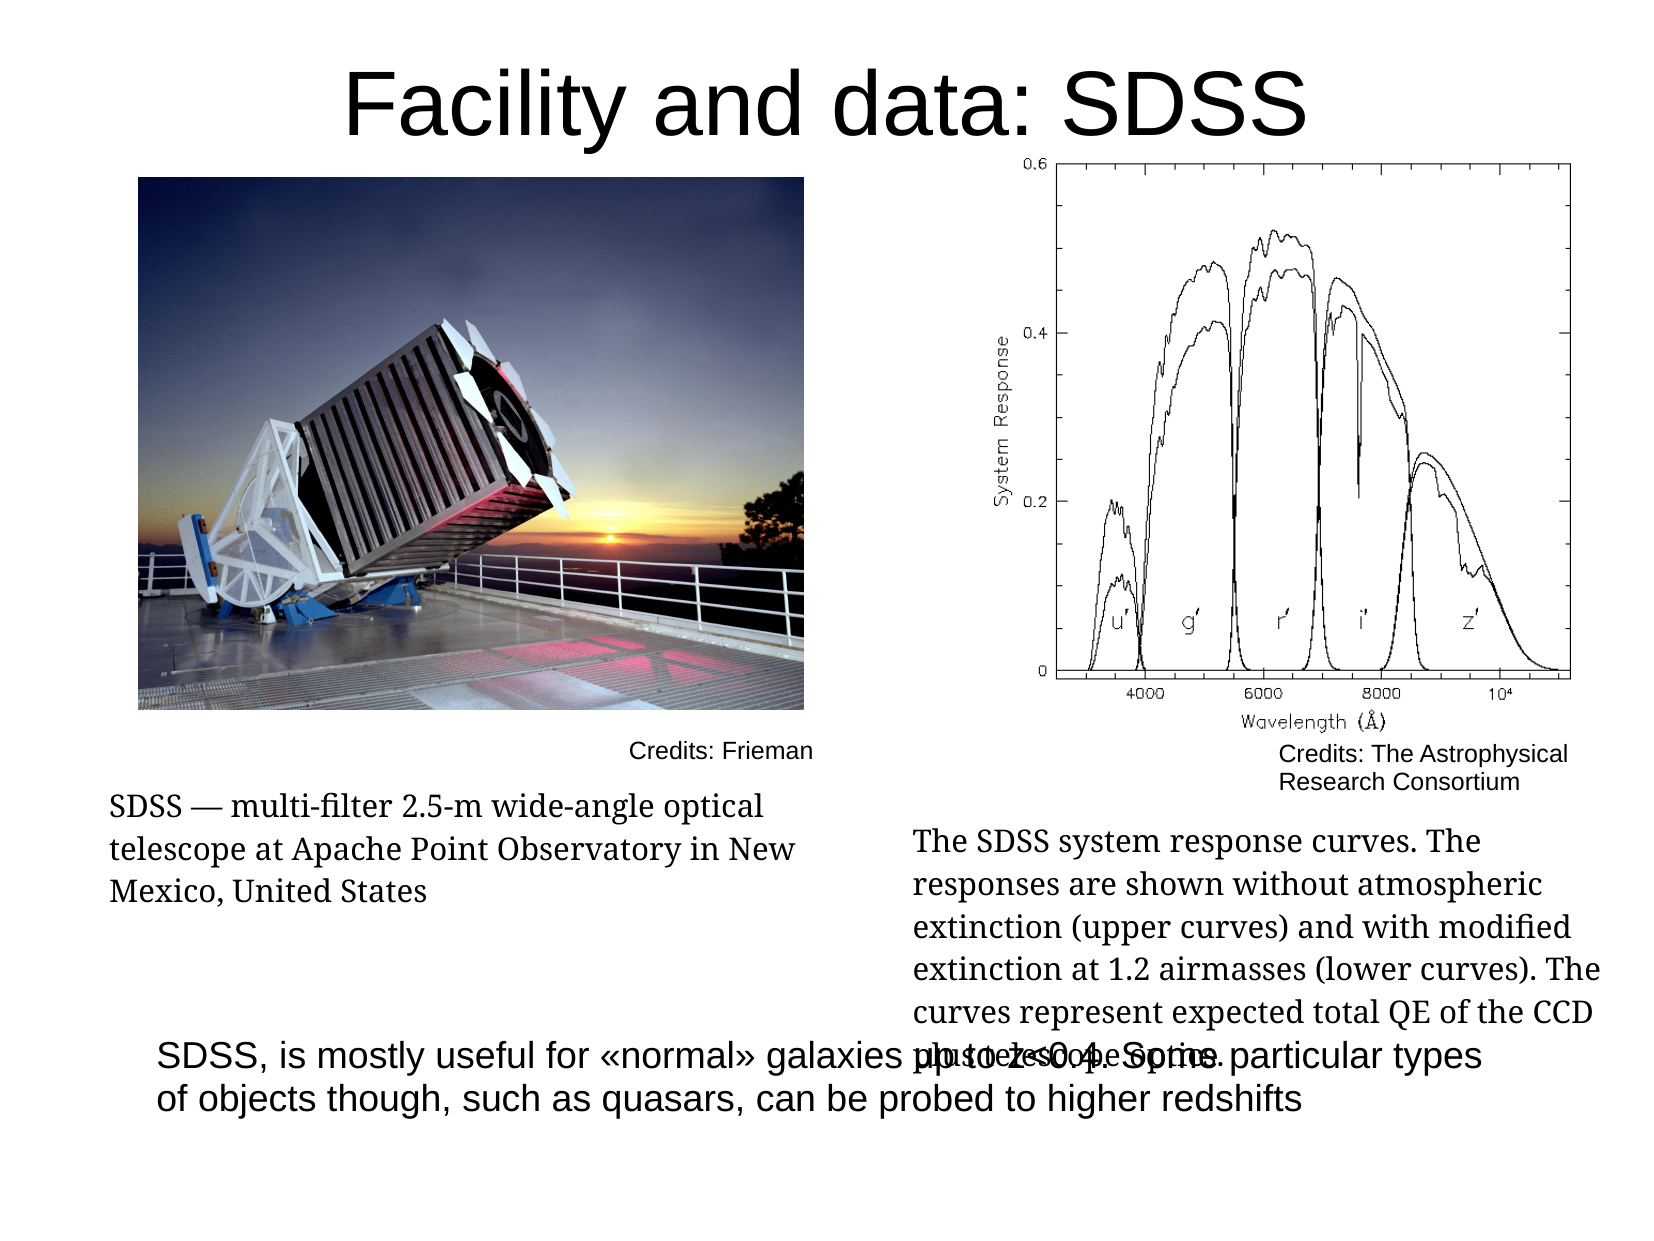

# Facility and data: SDSS
Credits: Frieman
Credits: The Astrophysical Research Consortium
SDSS — multi-filter 2.5-m wide-angle optical telescope at Apache Point Observatory in New Mexico, United States
The SDSS system response curves. The responses are shown without atmospheric extinction (upper curves) and with modified extinction at 1.2 airmasses (lower curves). The curves represent expected total QE of the CCD plus telescope optics.
SDSS, is mostly useful for «normal» galaxies up to z<0.4. Some particular types of objects though, such as quasars, can be probed to higher redshifts